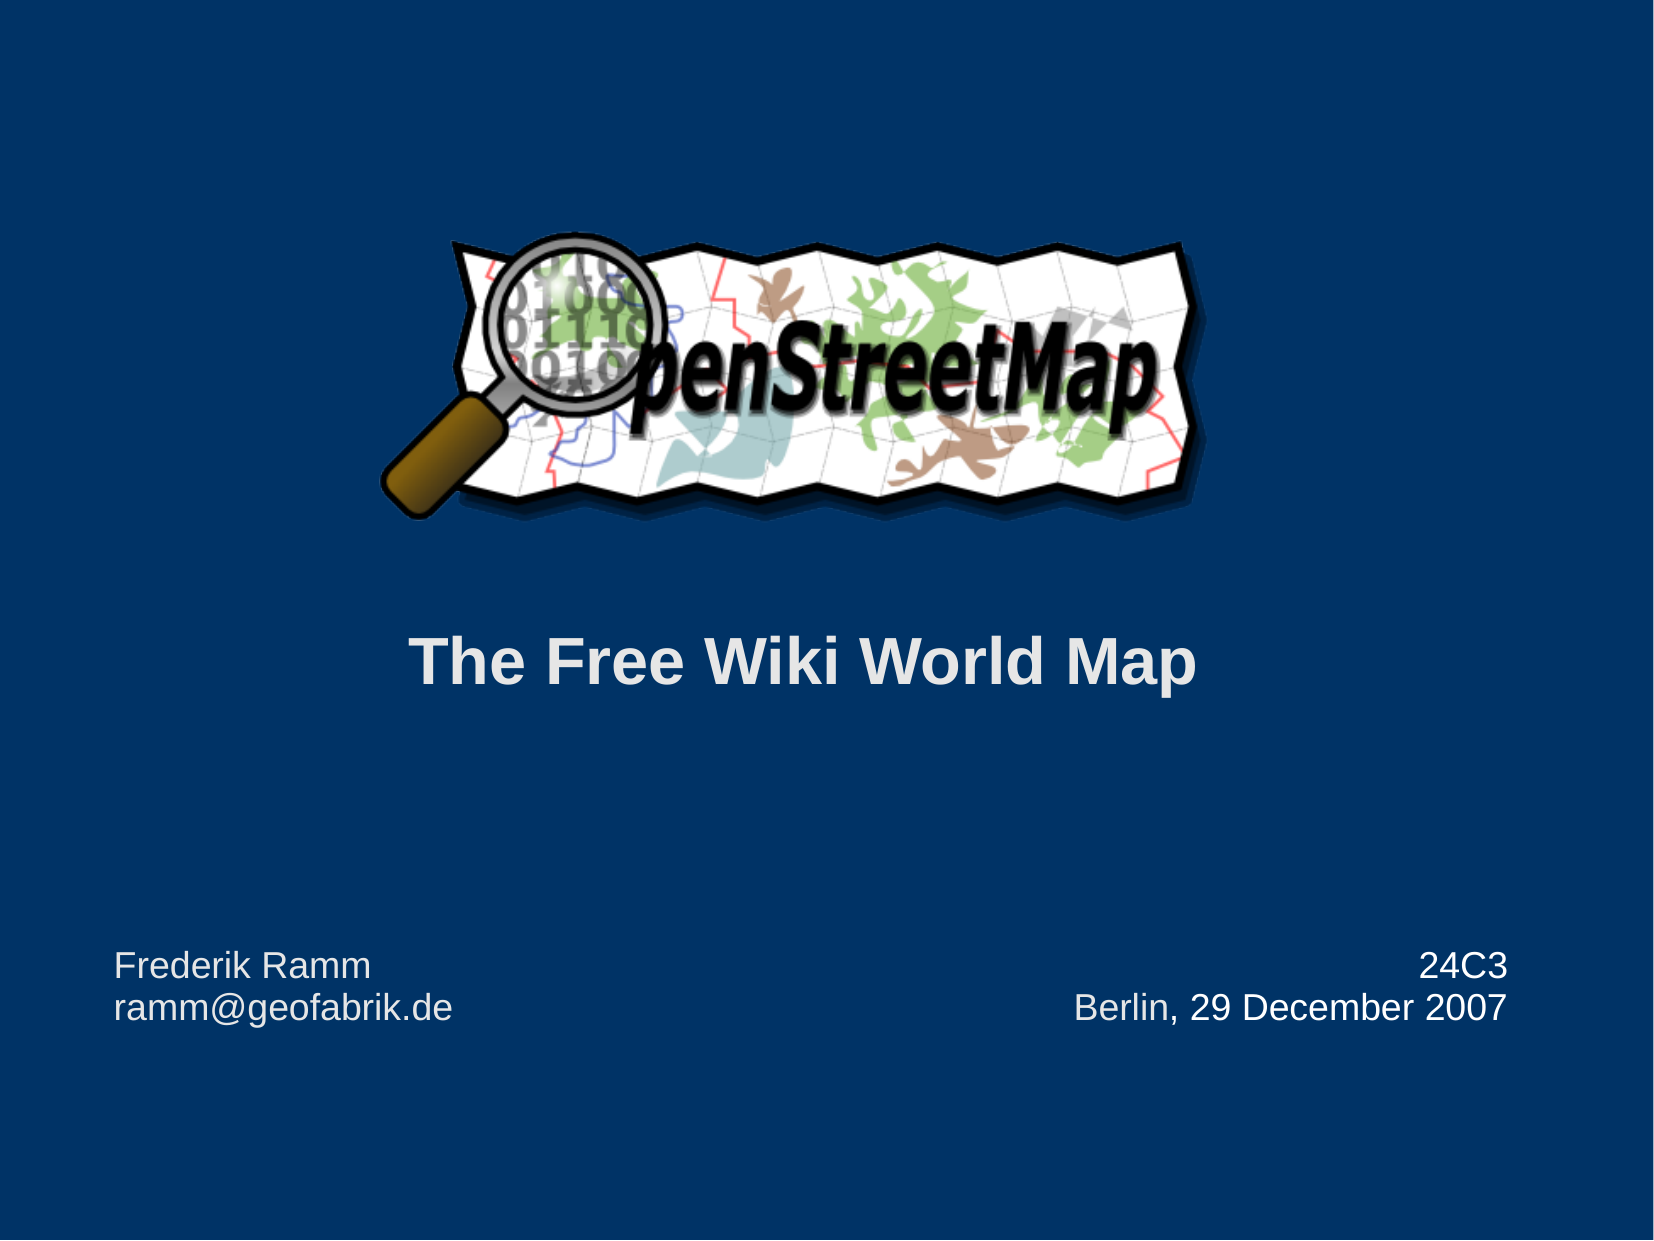

The Free Wiki World Map
Frederik Ramm
ramm@geofabrik.de
24C3
Berlin, 29 December 2007